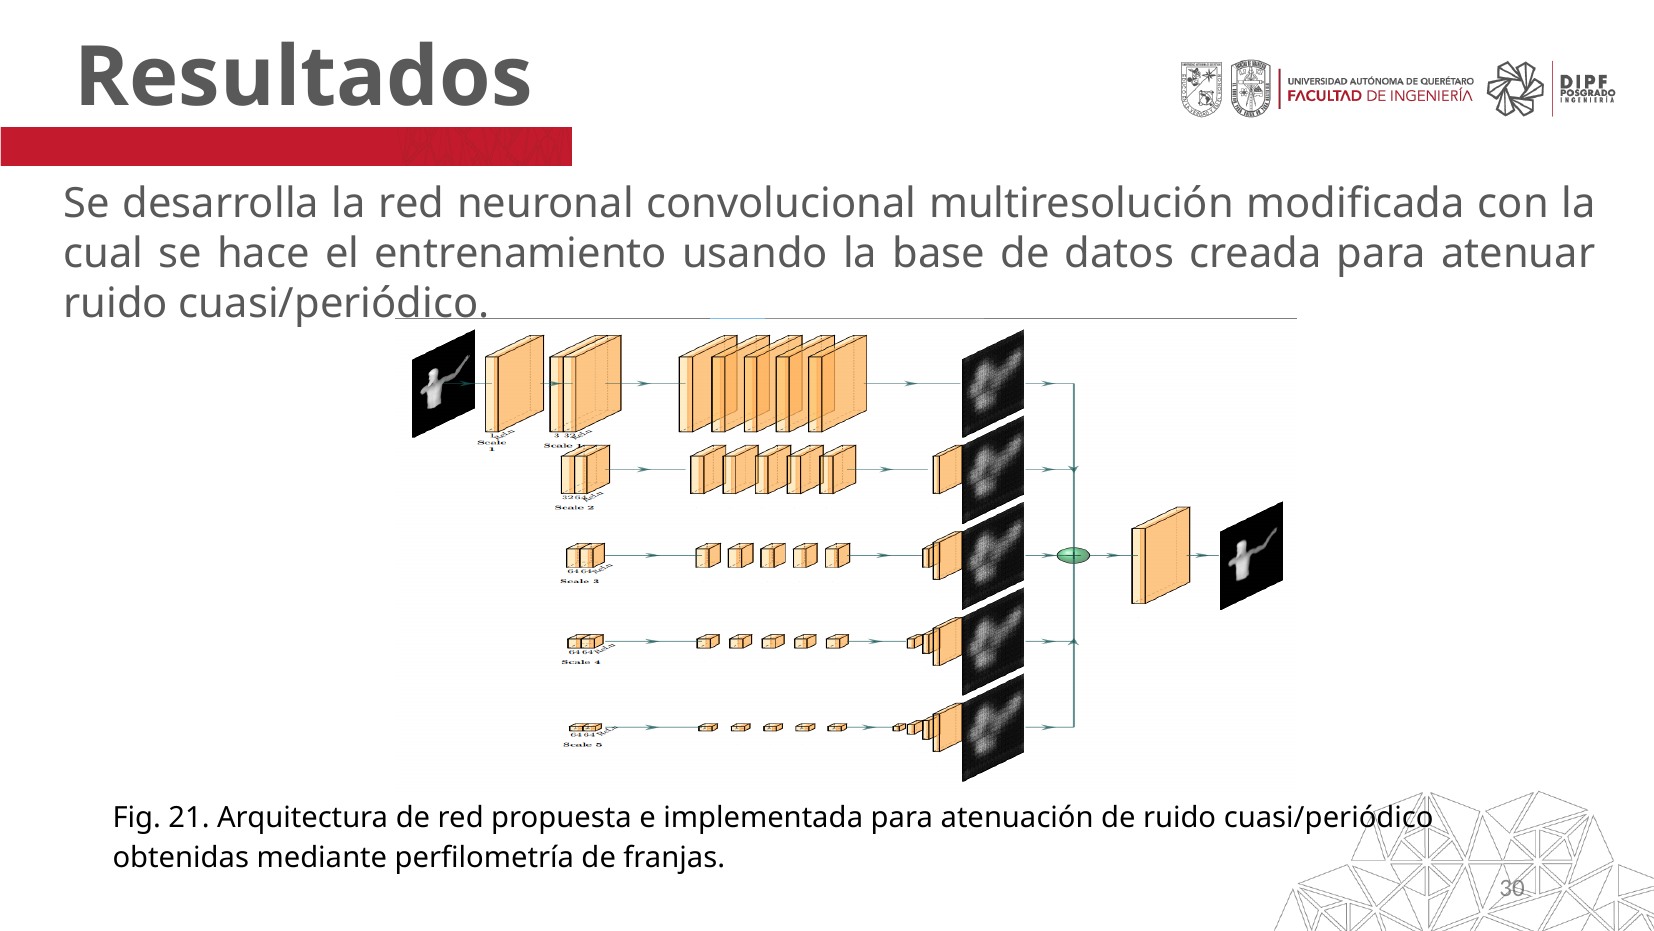

Resultados
Se desarrolla la red neuronal convolucional multiresolución modificada con la cual se hace el entrenamiento usando la base de datos creada para atenuar ruido cuasi/periódico.
Fig. 21. Arquitectura de red propuesta e implementada para atenuación de ruido cuasi/periódico obtenidas mediante perfilometría de franjas.
30